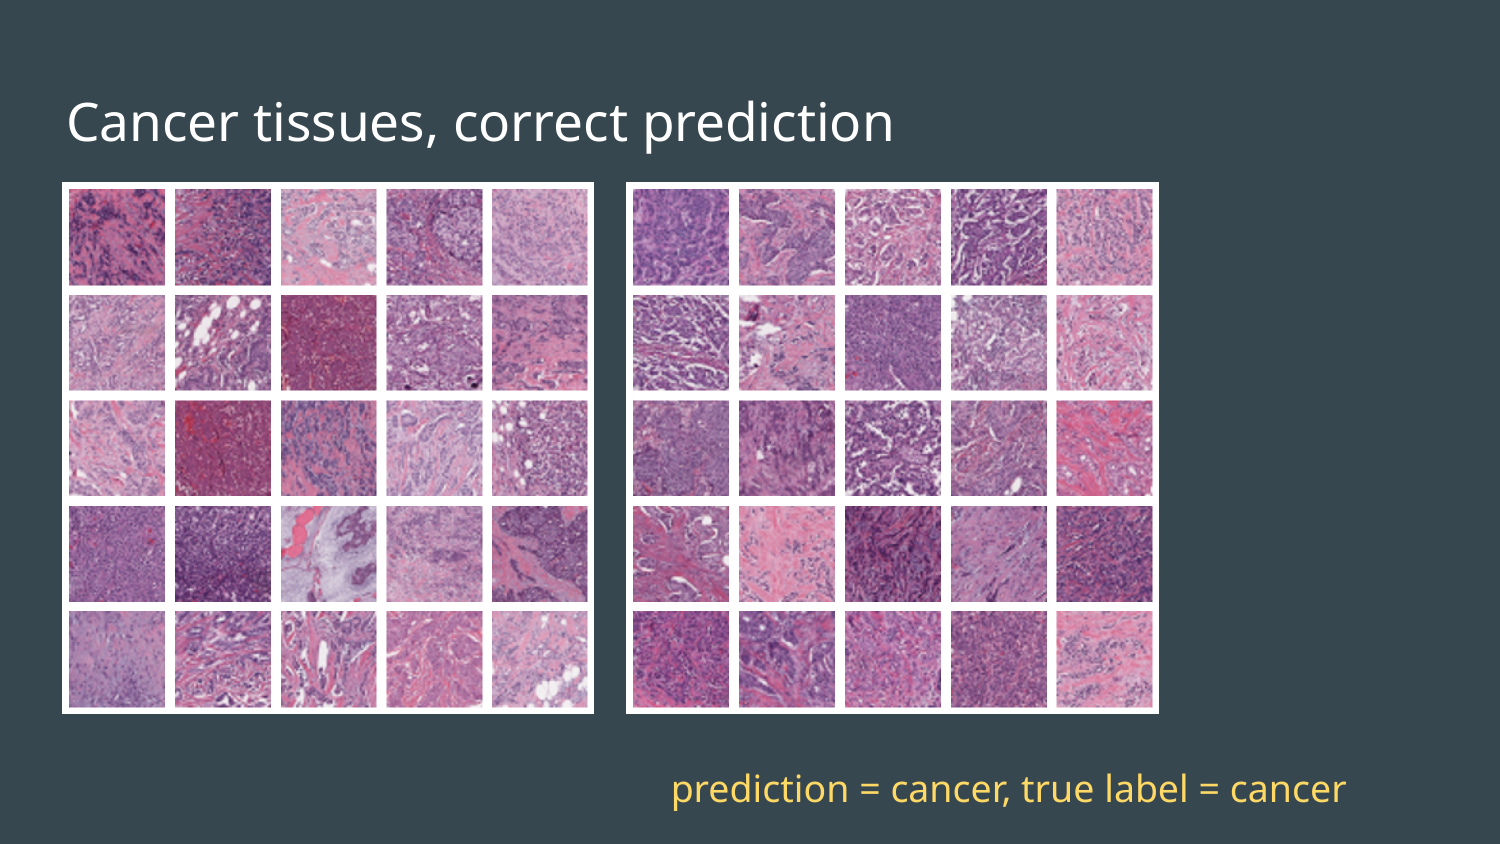

# Cancer tissues, correct prediction
prediction = cancer, true label = cancer